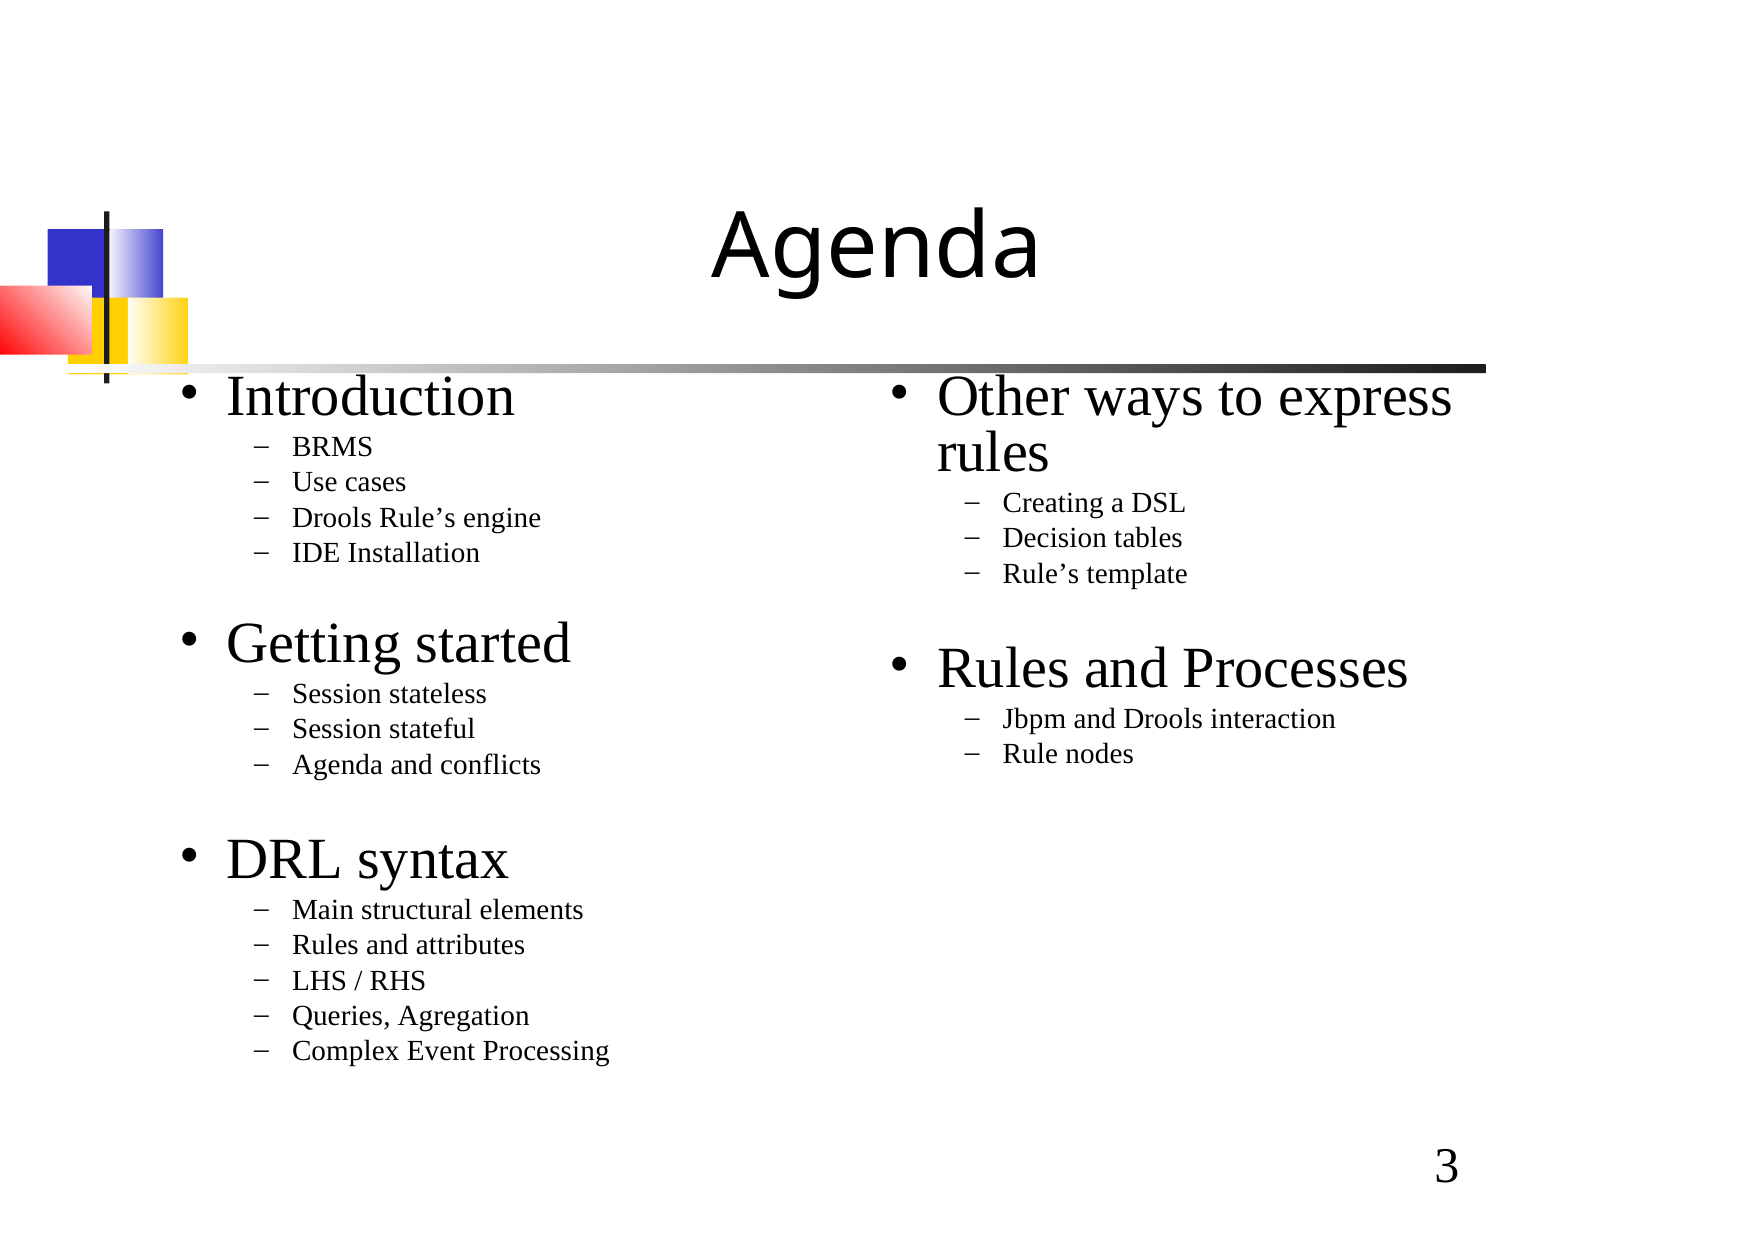

# Agenda
Introduction
BRMS
Use cases
Drools Rule’s engine
IDE Installation
Getting started
Session stateless
Session stateful
Agenda and conflicts
DRL syntax
Main structural elements
Rules and attributes
LHS / RHS
Queries, Agregation
Complex Event Processing
Other ways to express rules
Creating a DSL
Decision tables
Rule’s template
Rules and Processes
Jbpm and Drools interaction
Rule nodes